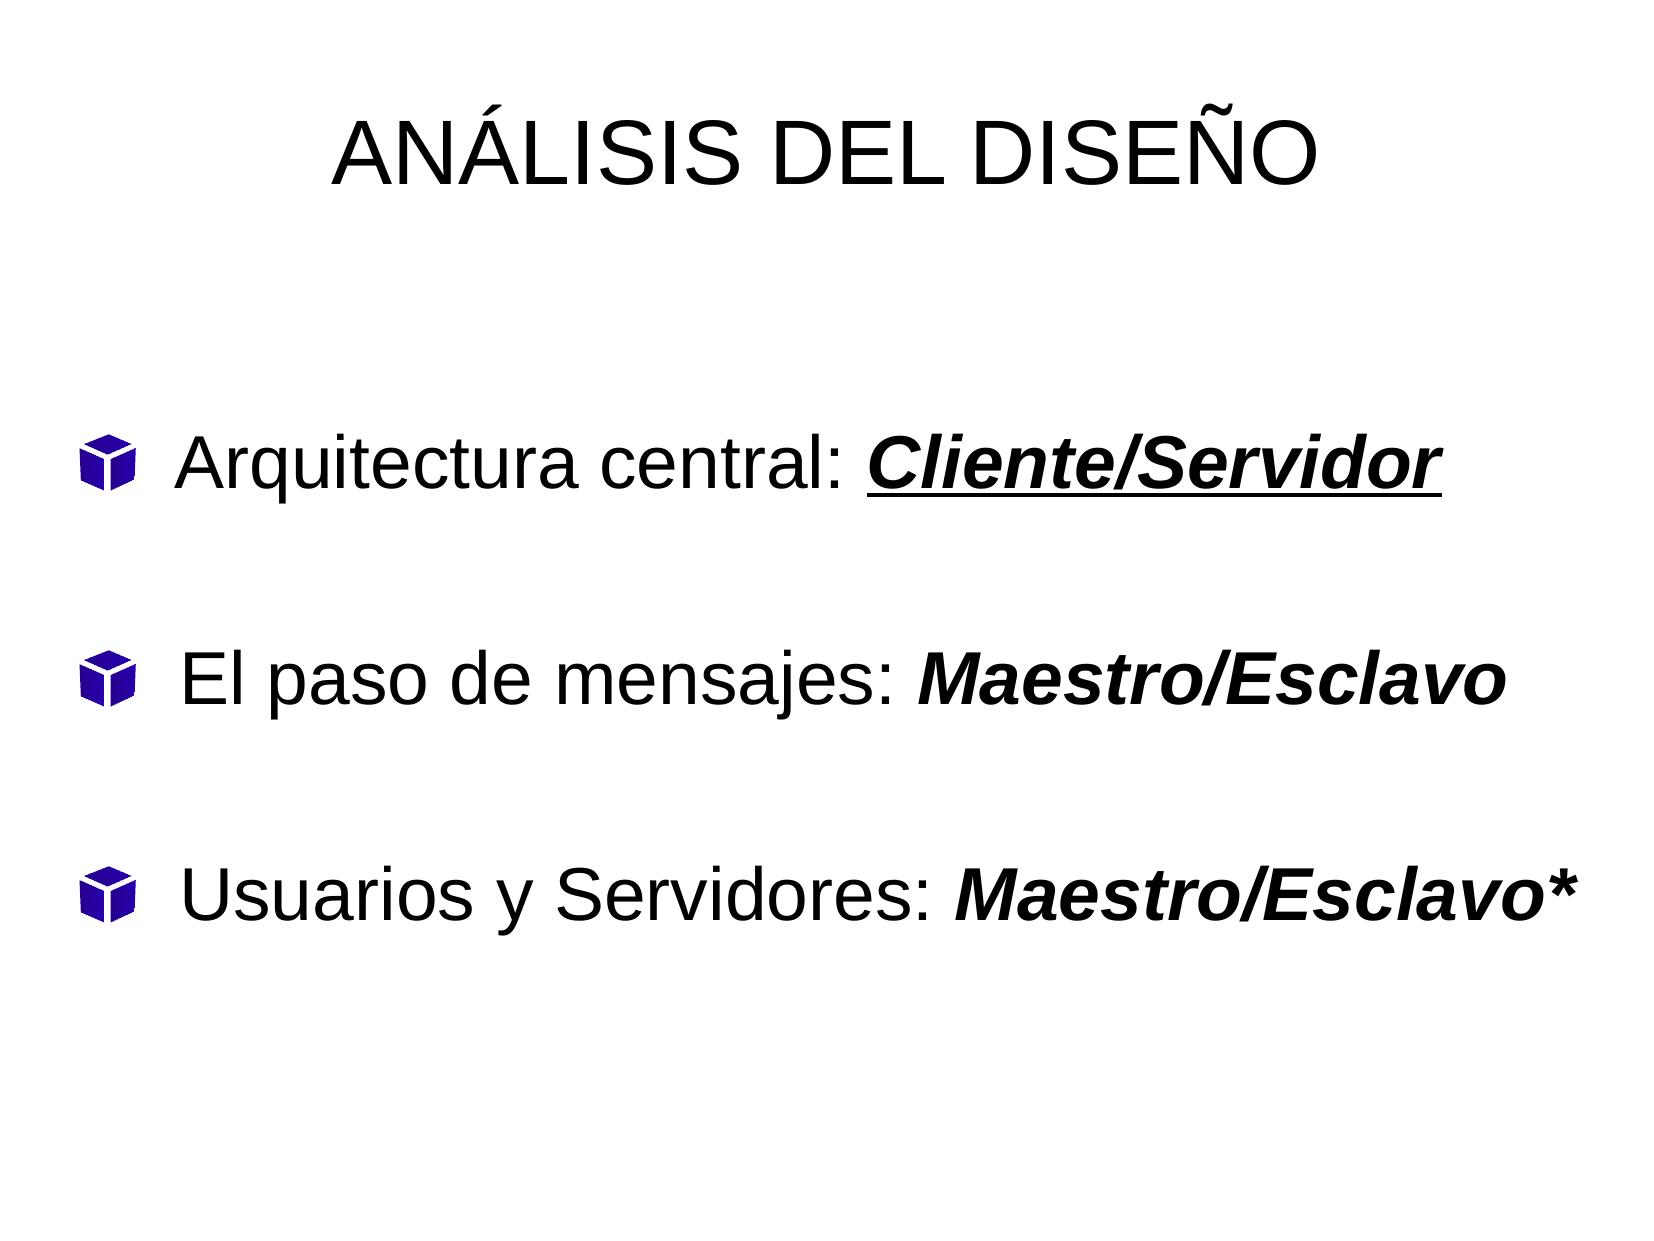

# ANÁLISIS DEL DISEÑO
 Arquitectura central: Cliente/Servidor
 El paso de mensajes: Maestro/Esclavo
 Usuarios y Servidores: Maestro/Esclavo*